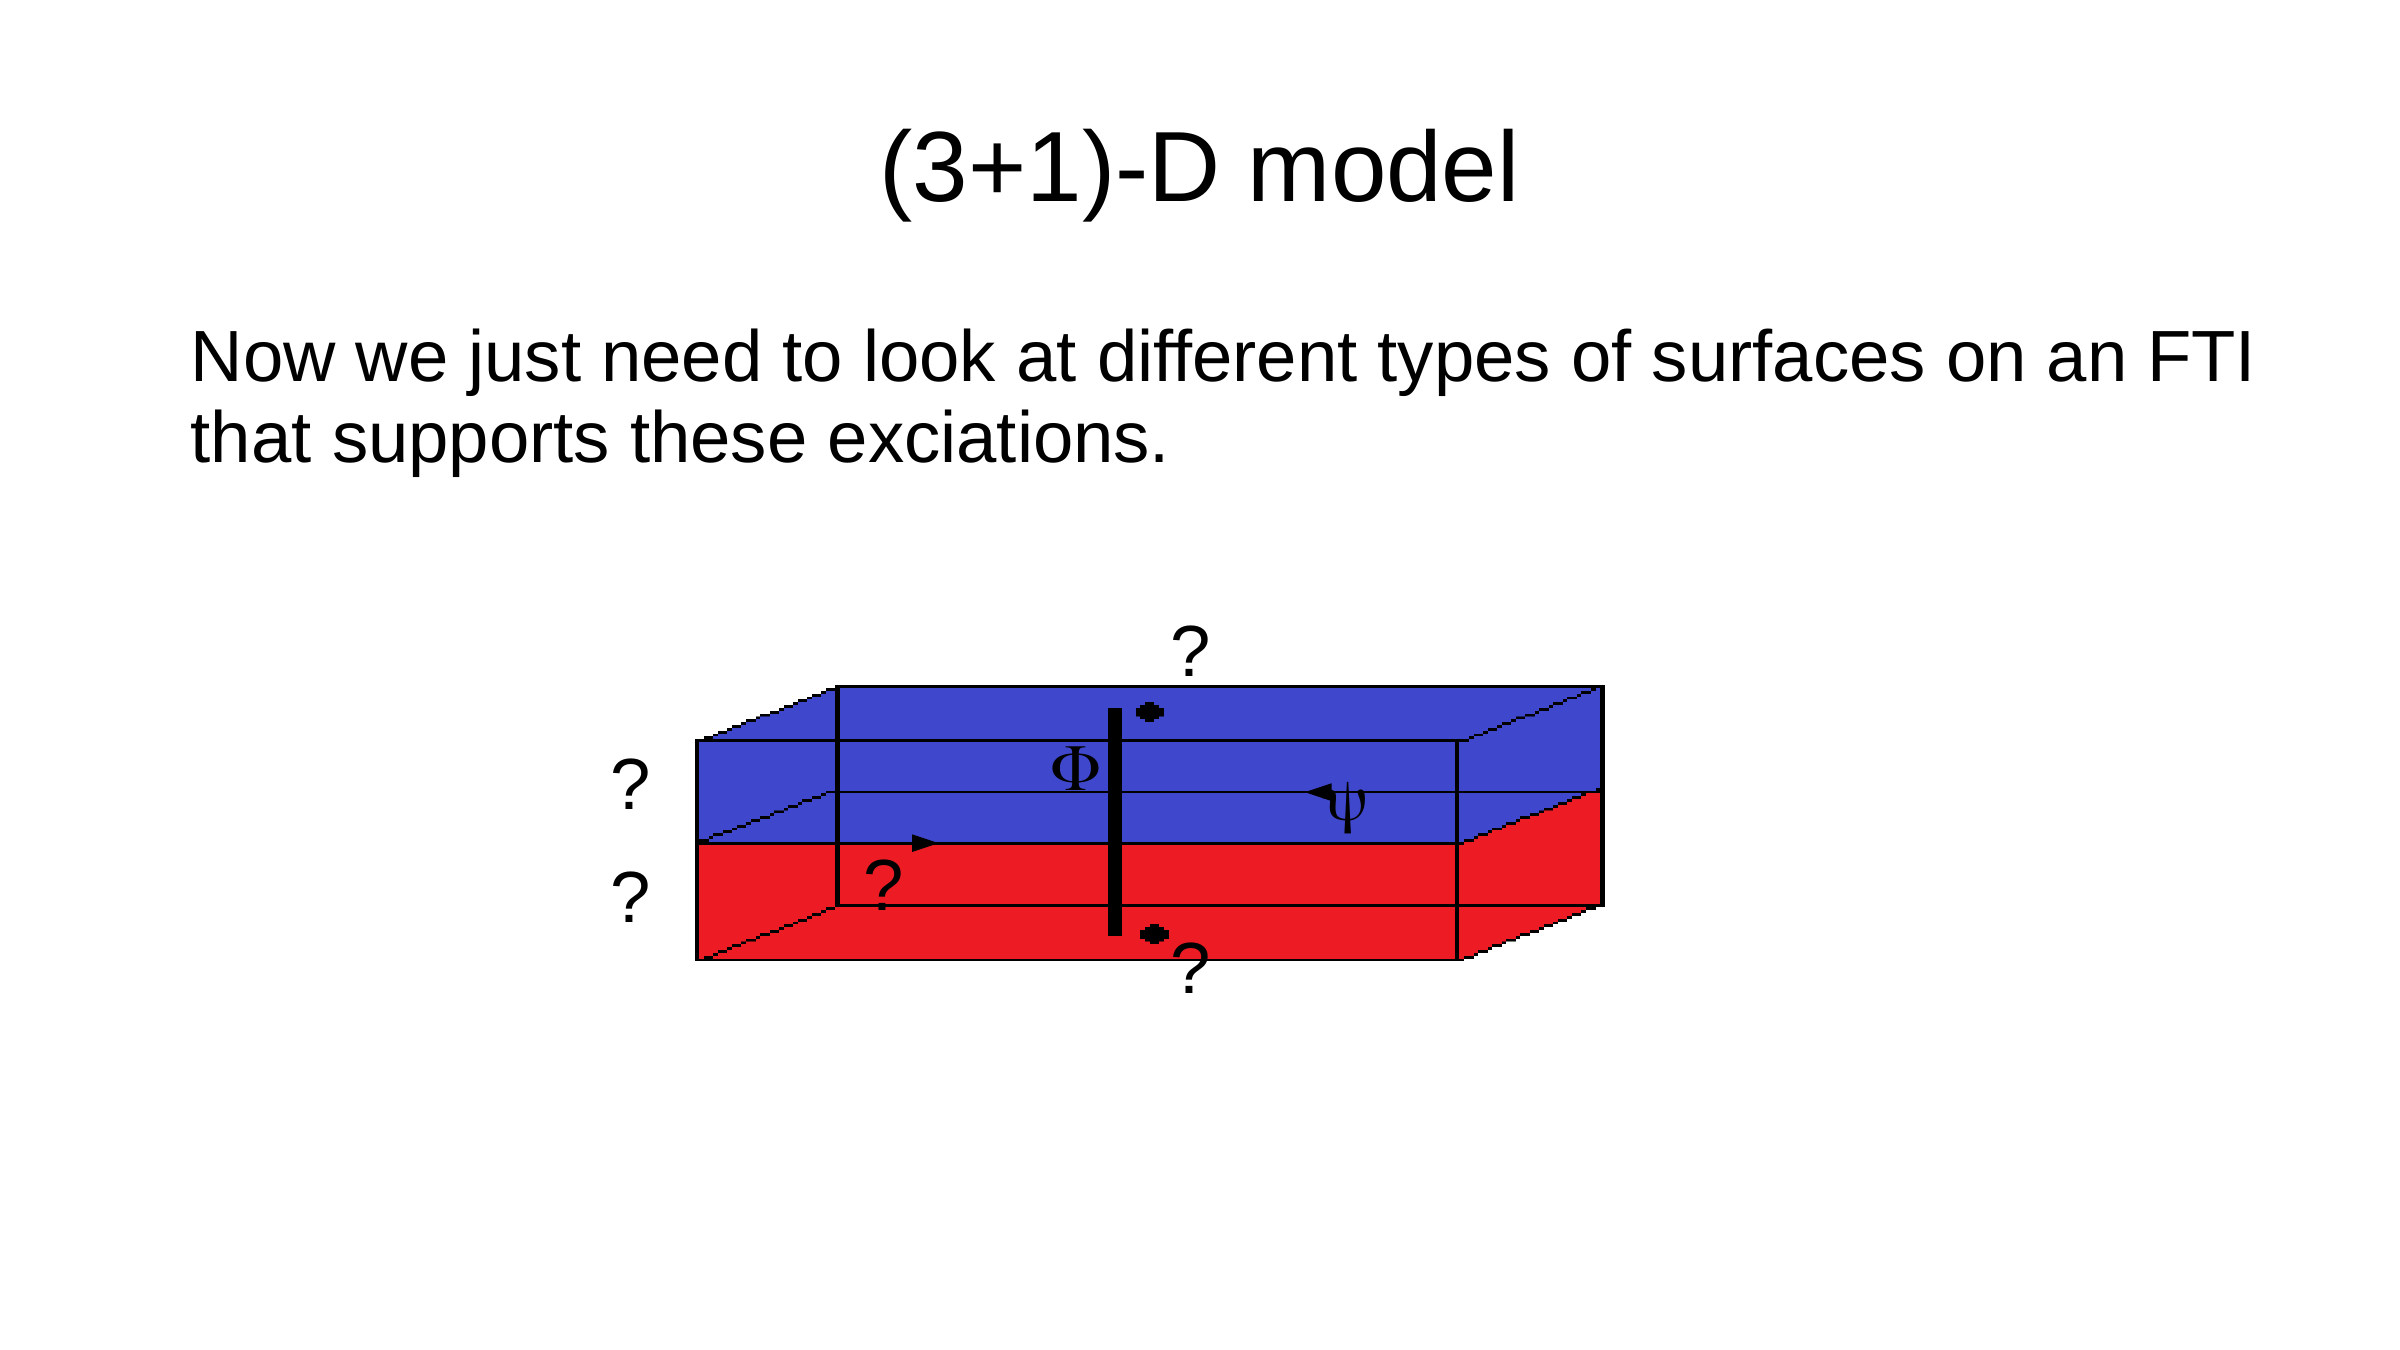

# (3+1)-D model
Now we just need to look at different types of surfaces on an FTI that supports these exciations.
?
?
?
F
 y
?
?